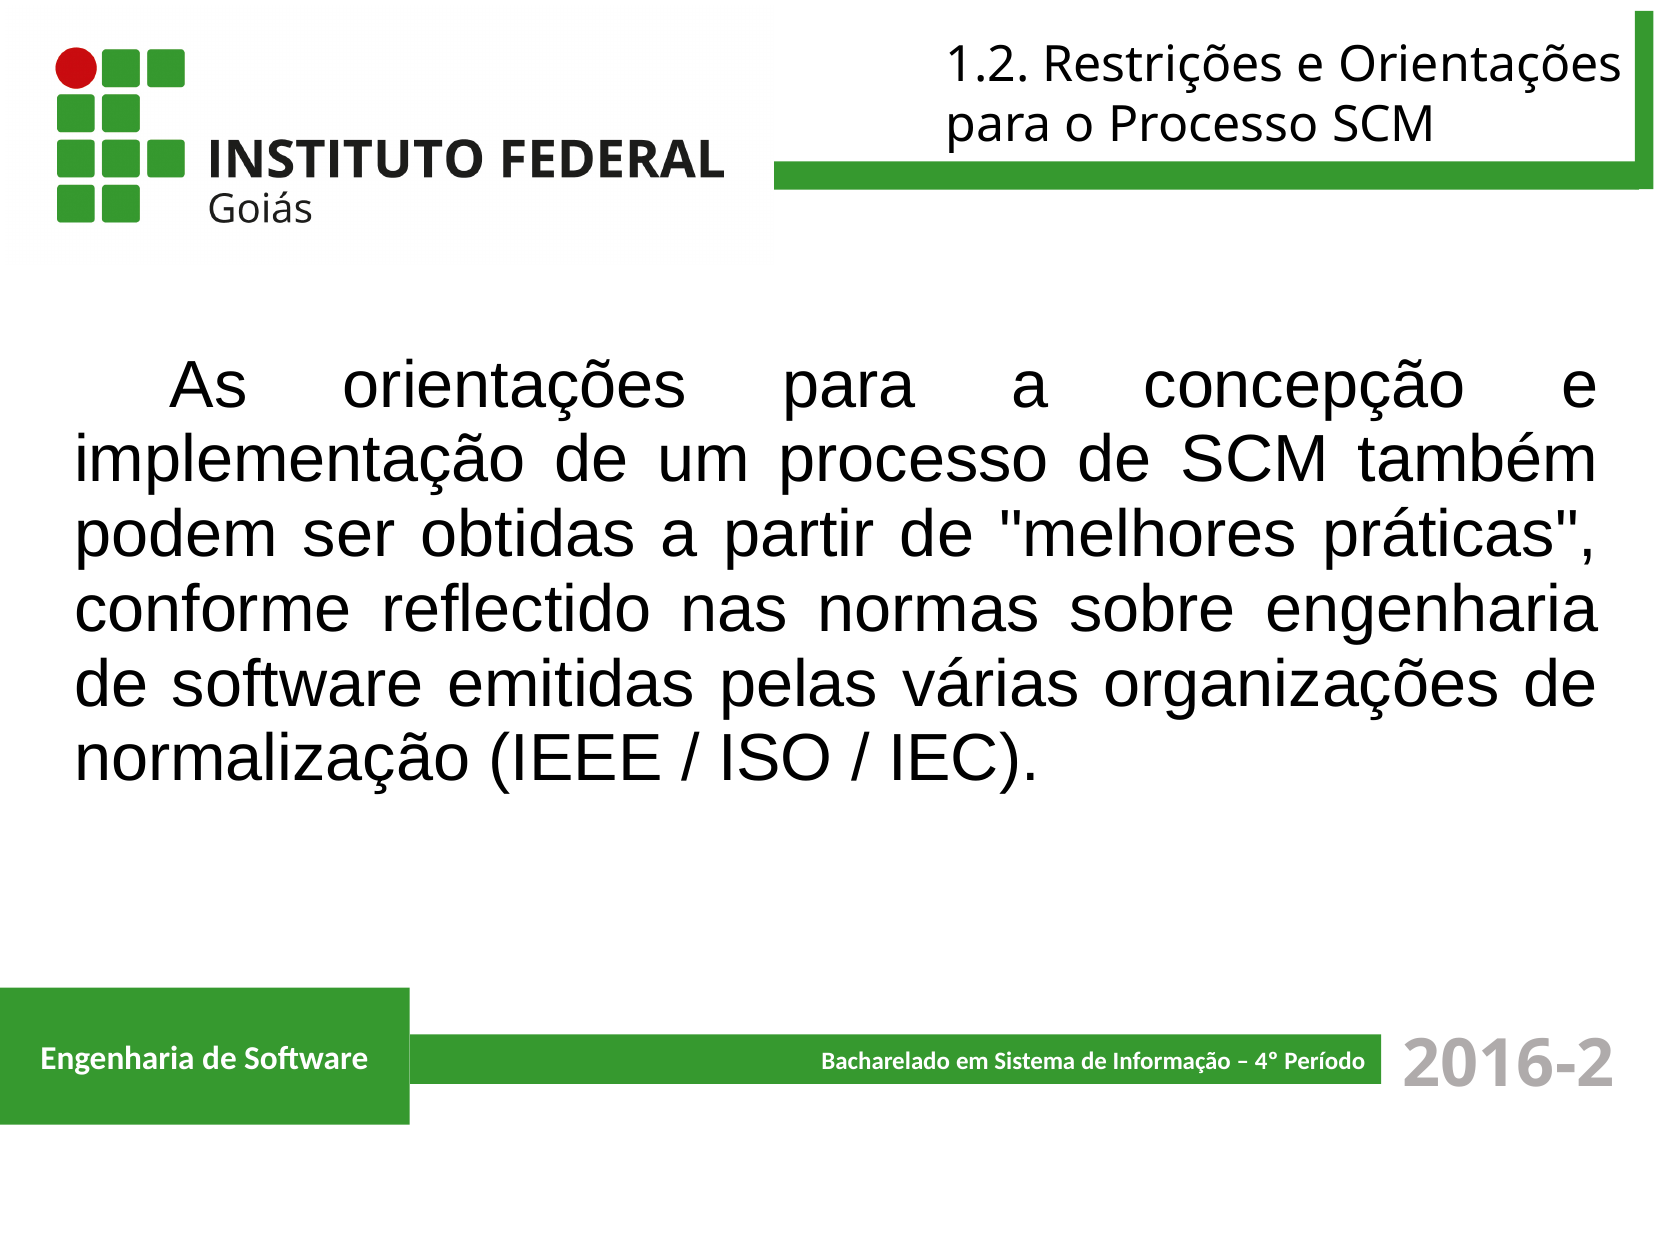

1.2. Restrições e Orientações
para o Processo SCM
 As orientações para a concepção e implementação de um processo de SCM também podem ser obtidas a partir de "melhores práticas", conforme reflectido nas normas sobre engenharia de software emitidas pelas várias organizações de normalização (IEEE / ISO / IEC).
Engenharia de Software
2016-2
Bacharelado em Sistema de Informação – 4º Período